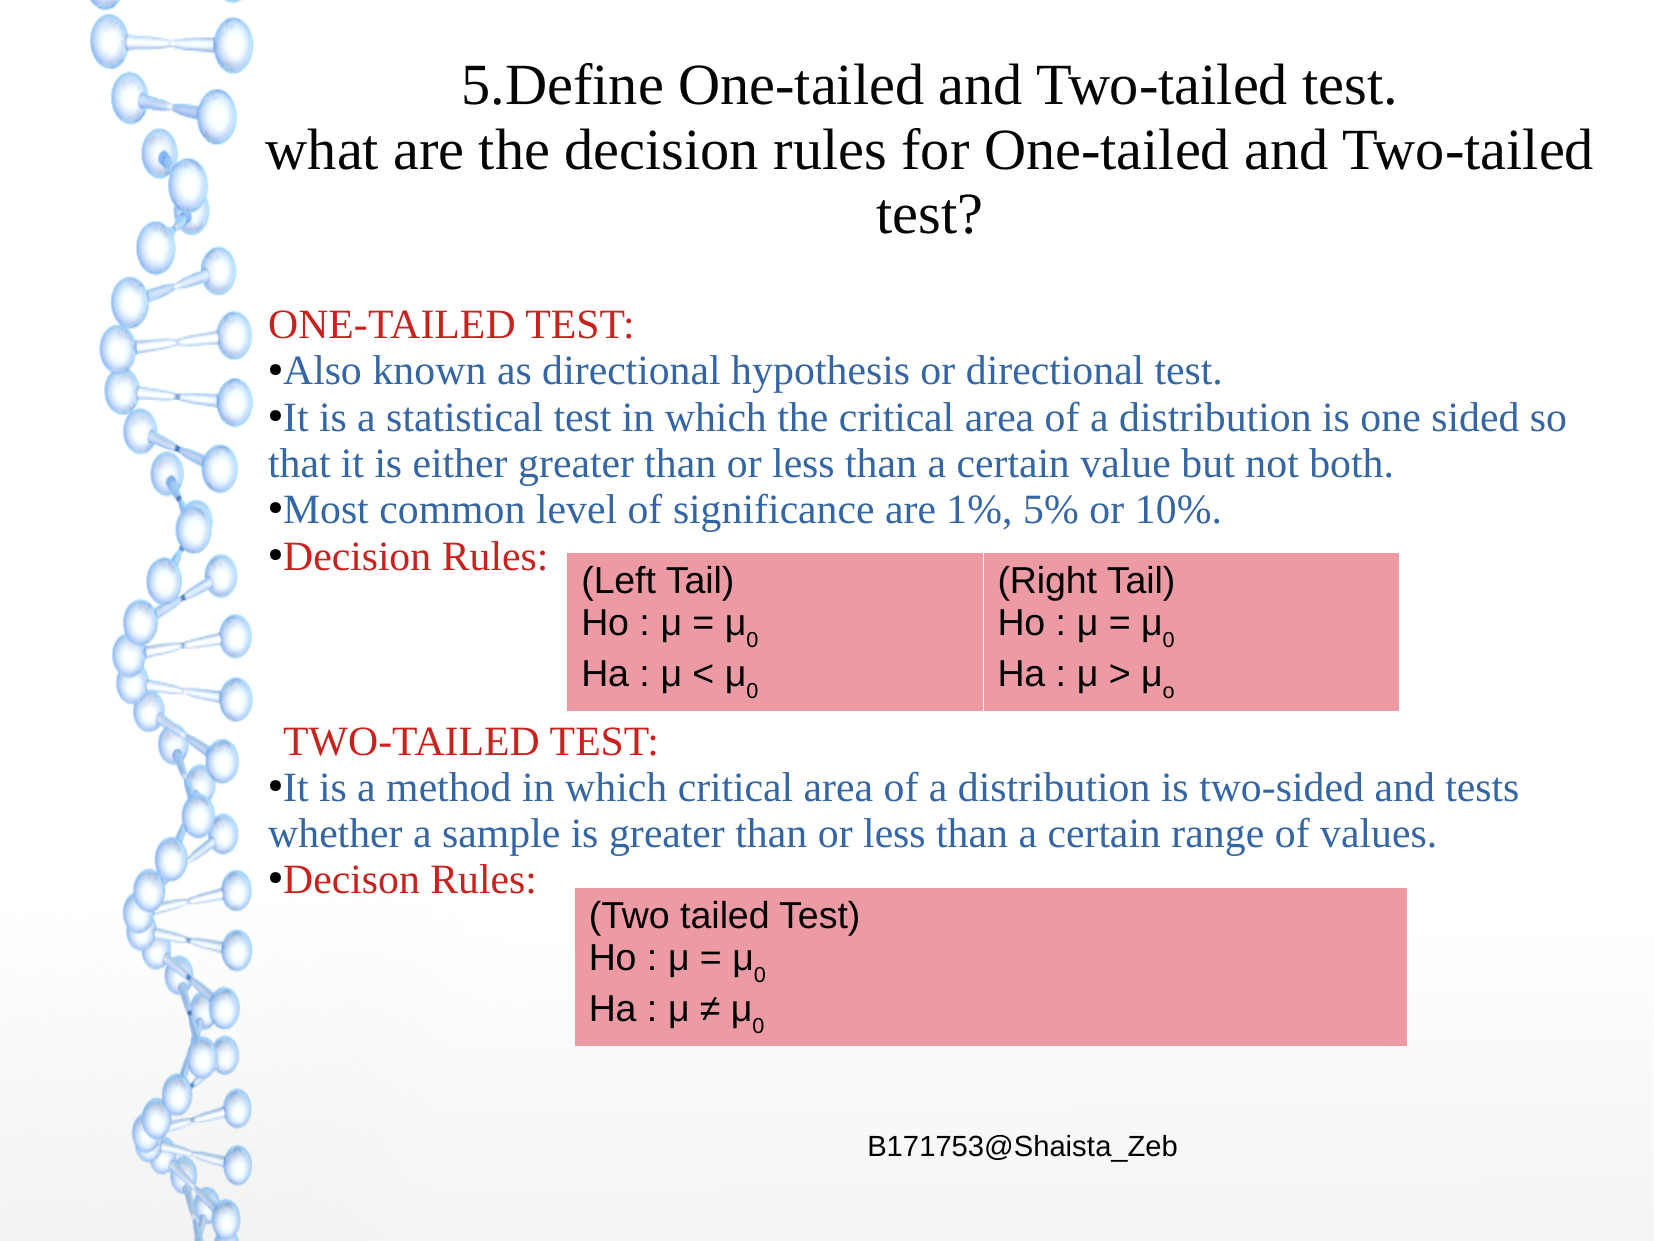

# 5.Define One-tailed and Two-tailed test. what are the decision rules for One-tailed and Two-tailed test?
ONE-TAILED TEST:
Also known as directional hypothesis or directional test.
It is a statistical test in which the critical area of a distribution is one sided so that it is either greater than or less than a certain value but not both.
Most common level of significance are 1%, 5% or 10%.
Decision Rules:
TWO-TAILED TEST:
It is a method in which critical area of a distribution is two-sided and tests whether a sample is greater than or less than a certain range of values.
Decison Rules:
| (Left Tail) Ho : μ = μ0 Ha : μ < μ0 | (Right Tail) Ho : μ = μ0 Ha : μ > μo |
| --- | --- |
| (Two tailed Test) Ho : μ = μ0 Ha : μ ≠ μ0 |
| --- |
B171753@Shaista_Zeb